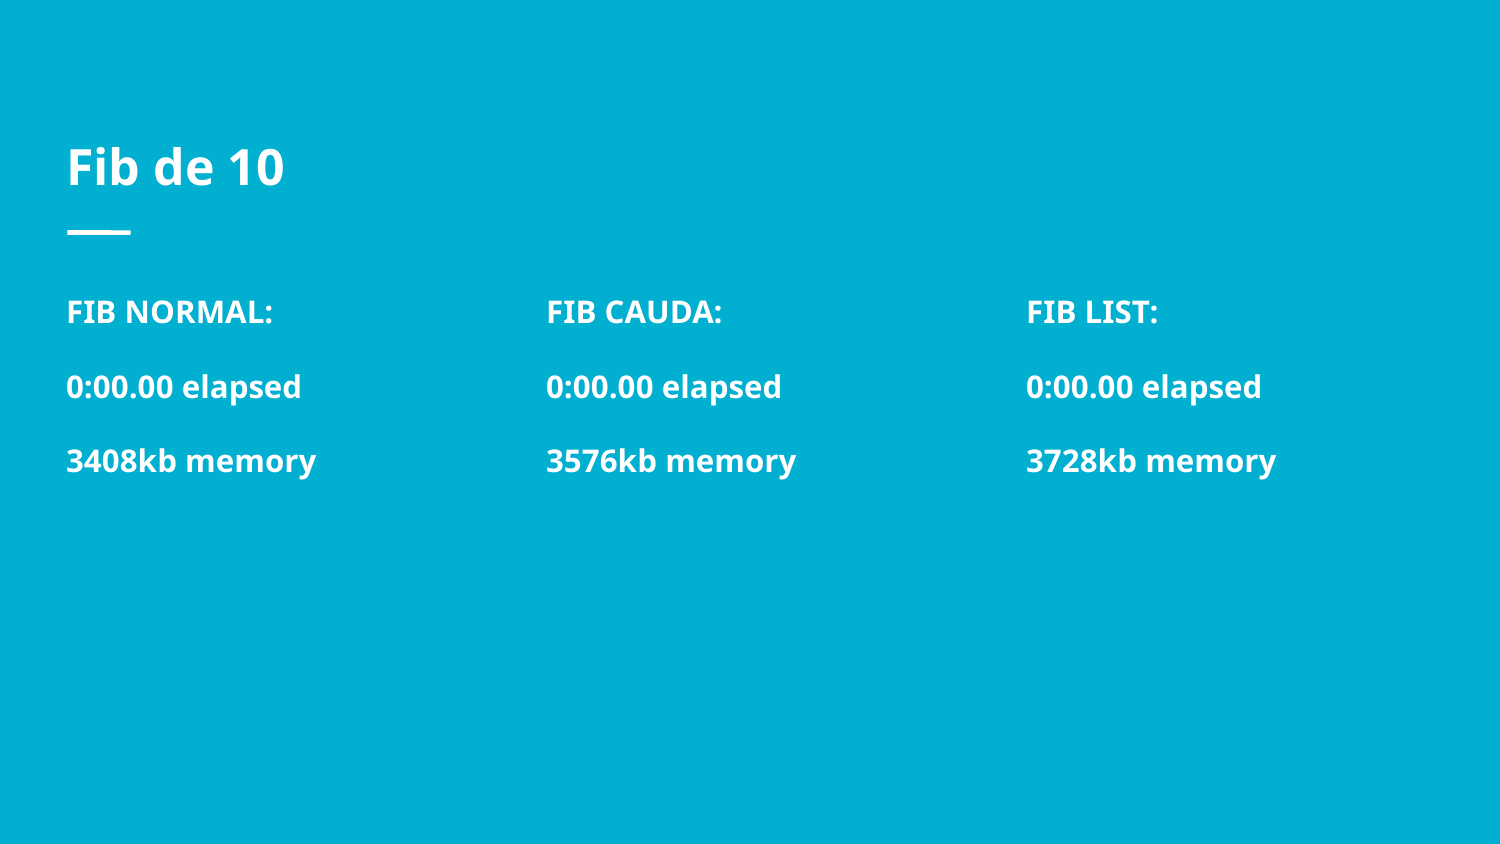

# Fib de 10
FIB NORMAL:
0:00.00 elapsed
3408kb memory
FIB CAUDA:
0:00.00 elapsed
3576kb memory
FIB LIST:
0:00.00 elapsed
3728kb memory